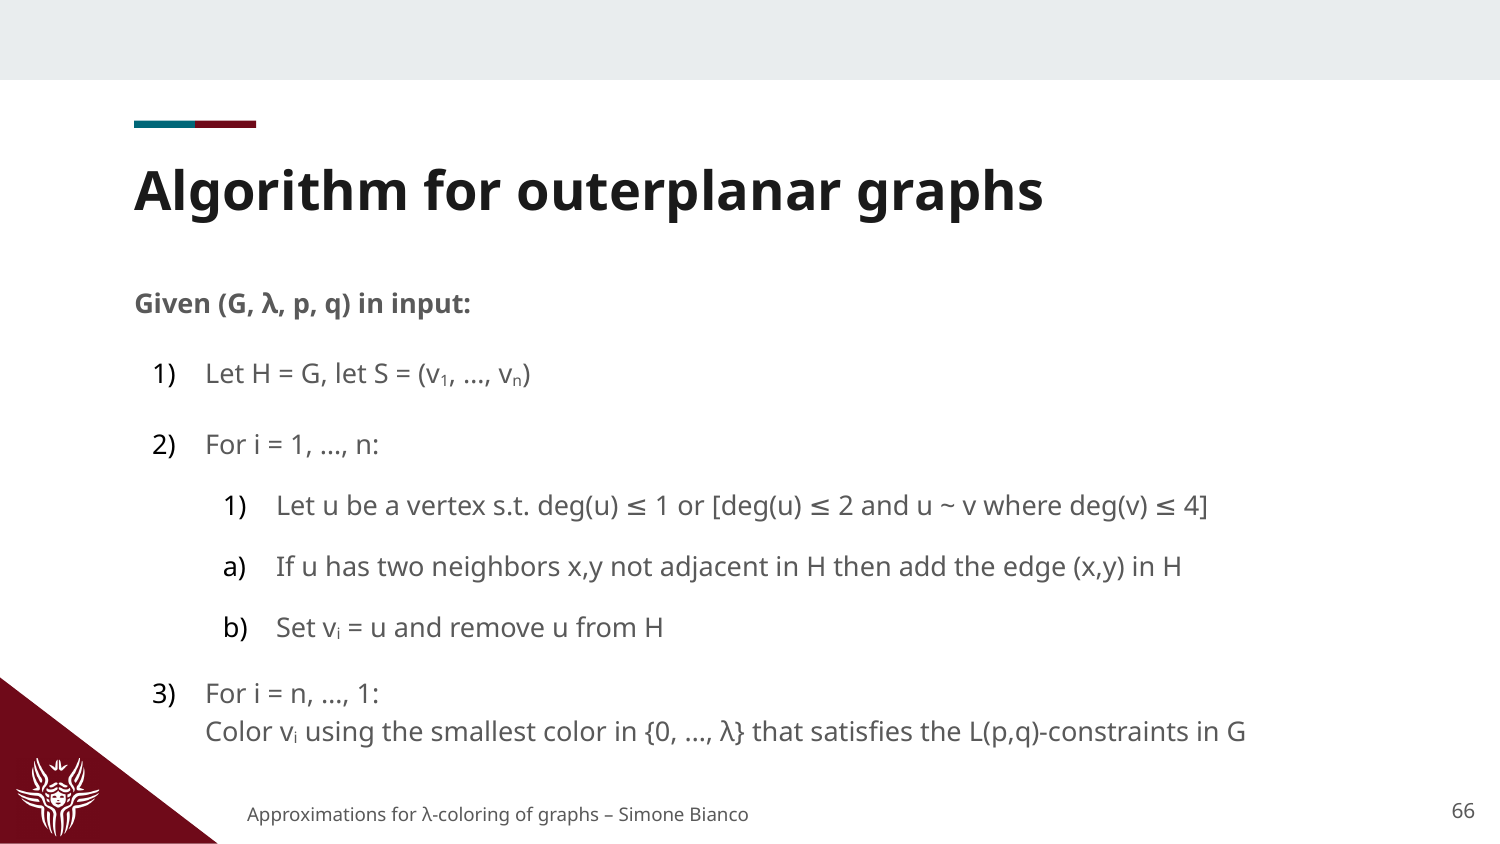

# Algorithm for outerplanar graphs
Given (G, λ, p, q) in input:
Let H = G, let S = (v1, …, vn)
For i = 1, …, n:
Let u be a vertex s.t. deg(u) ≤ 1 or [deg(u) ≤ 2 and u ~ v where deg(v) ≤ 4]
If u has two neighbors x,y not adjacent in H then add the edge (x,y) in H
Set vi = u and remove u from H
For i = n, …, 1:
Color vi using the smallest color in {0, …, λ} that satisfies the L(p,q)-constraints in G
Approximations for λ-coloring of graphs – Simone Bianco